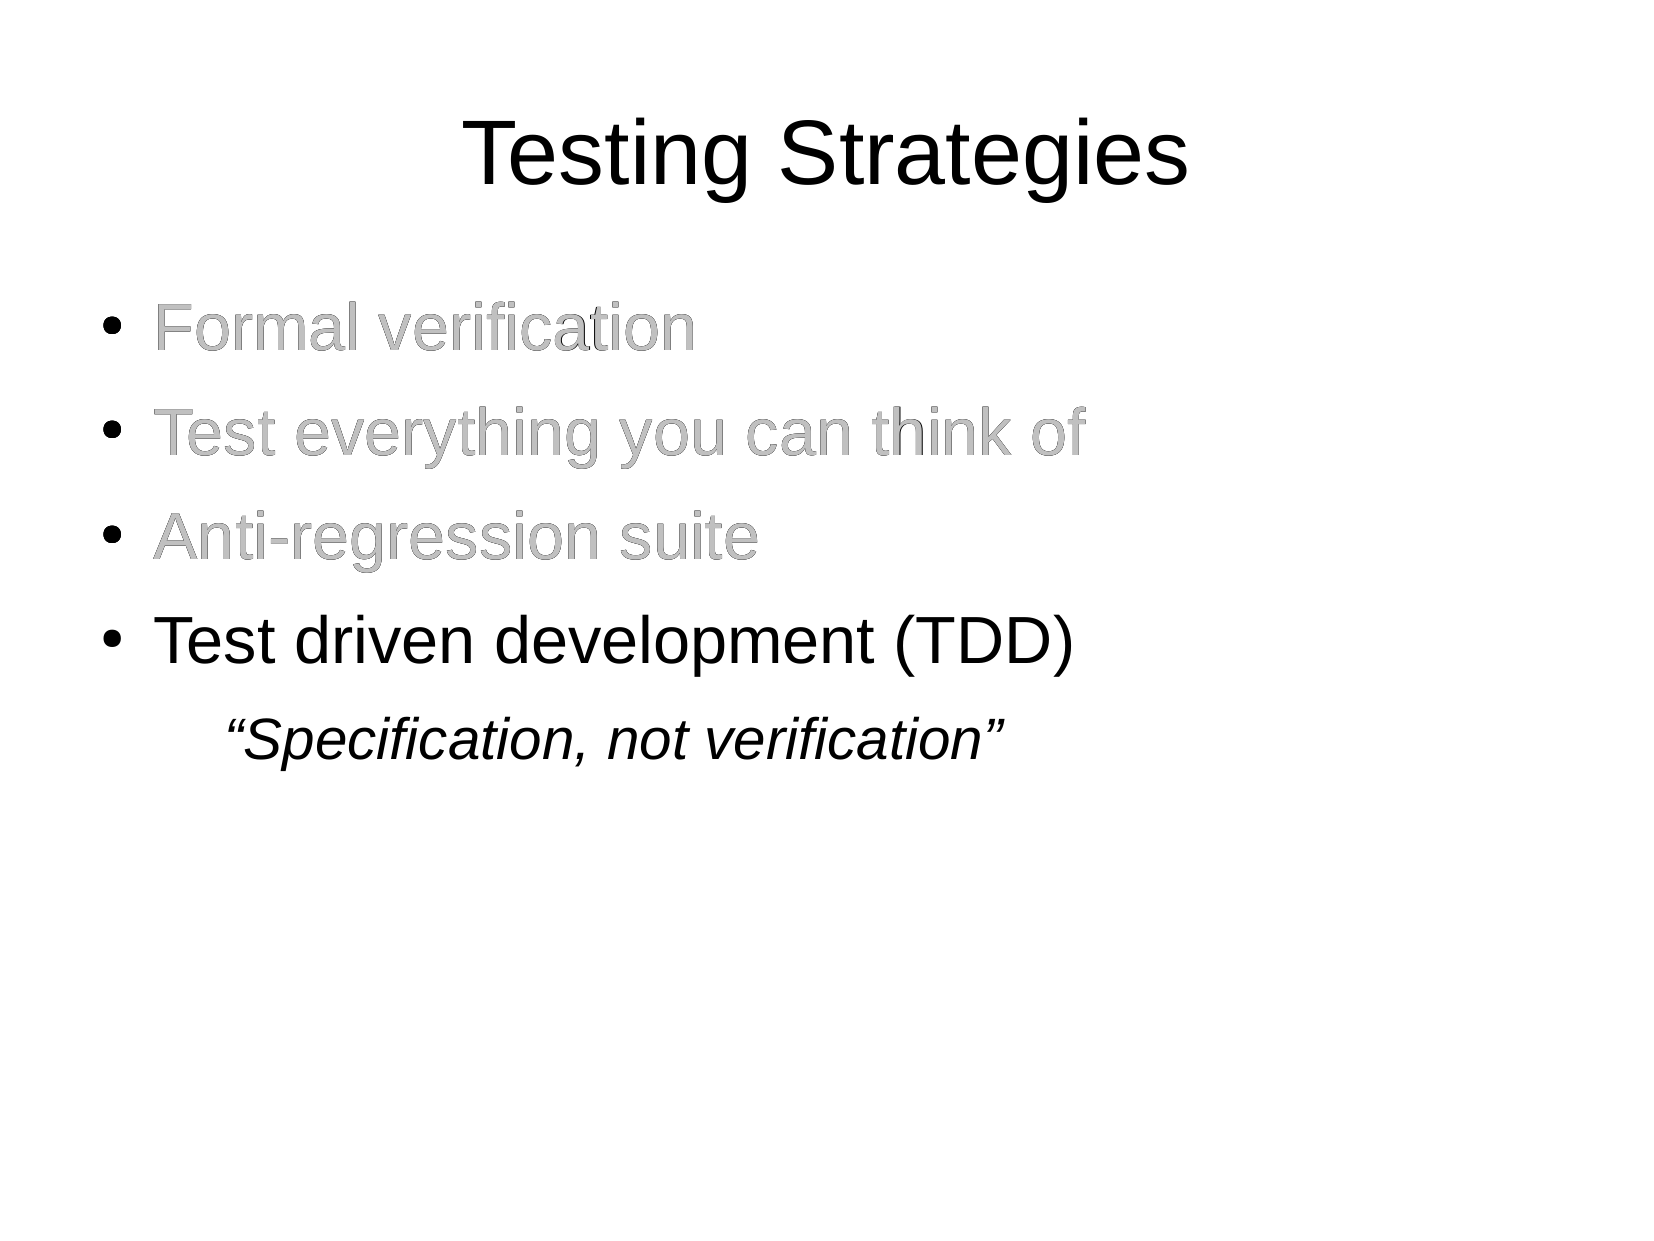

# Testing Strategies
Formal verification
Test everything you can think of
Anti-regression suite
Formal verification
Test everything you can think of
Anti-regression suite
Formal verification
Test everything you can think of
Anti-regression suite
Test driven development (TDD)
“Specification, not verification”